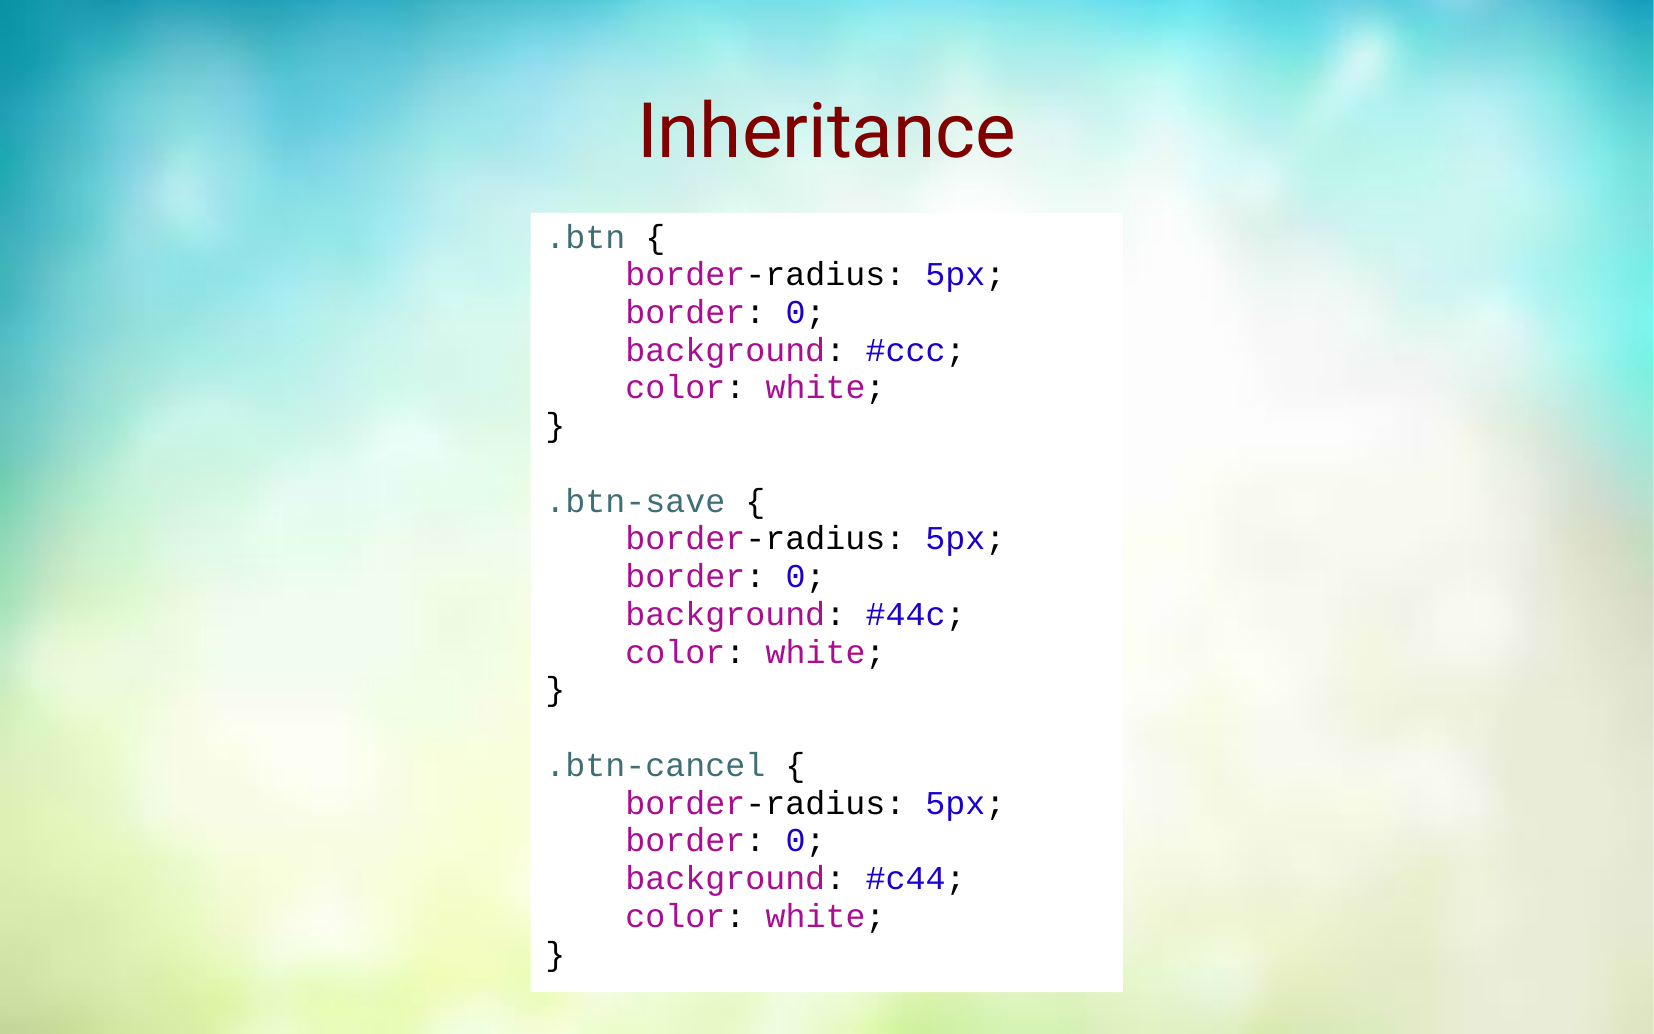

# Inheritance
.btn {
 border-radius: 5px;
 border: 0;
 background: #ccc;
 color: white;
}
.btn-save {
 border-radius: 5px;
 border: 0;
 background: #44c;
 color: white;
}
.btn-cancel {
 border-radius: 5px;
 border: 0;
 background: #c44;
 color: white;
}